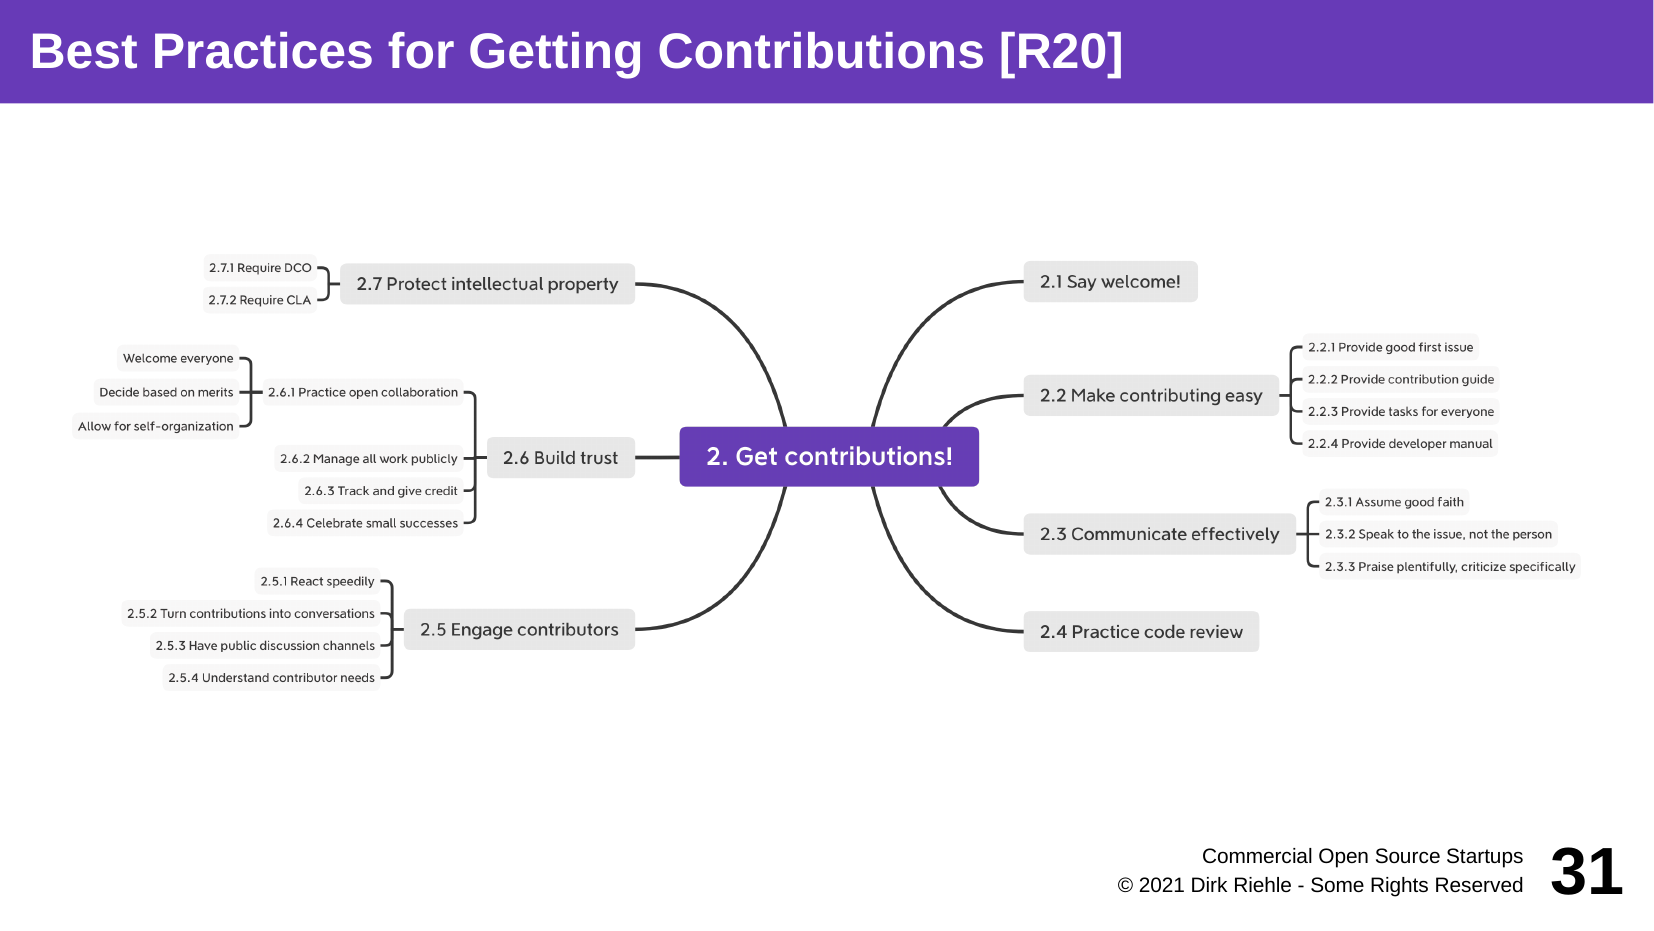

# Best Practices for Getting Contributions [R20]
Commercial Open Source Startups
31
© 2021 Dirk Riehle - Some Rights Reserved